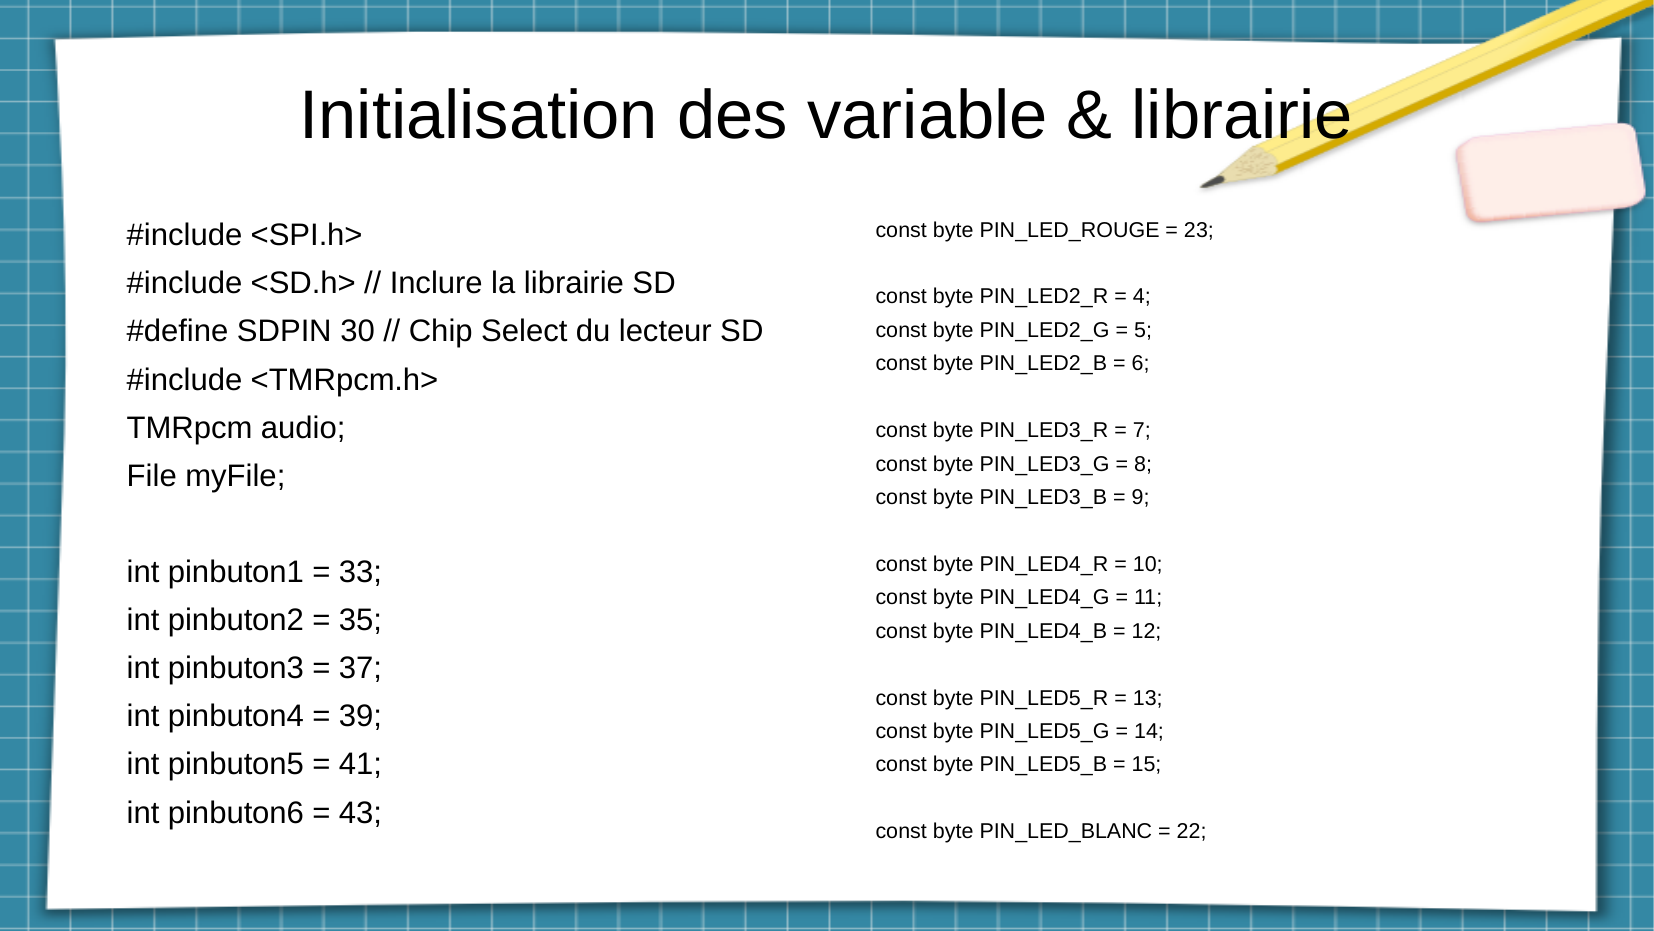

# Initialisation des variable & librairie
#include <SPI.h>
#include <SD.h> // Inclure la librairie SD
#define SDPIN 30 // Chip Select du lecteur SD
#include <TMRpcm.h>
TMRpcm audio;
File myFile;
int pinbuton1 = 33;
int pinbuton2 = 35;
int pinbuton3 = 37;
int pinbuton4 = 39;
int pinbuton5 = 41;
int pinbuton6 = 43;
const byte PIN_LED_ROUGE = 23;
const byte PIN_LED2_R = 4;
const byte PIN_LED2_G = 5;
const byte PIN_LED2_B = 6;
const byte PIN_LED3_R = 7;
const byte PIN_LED3_G = 8;
const byte PIN_LED3_B = 9;
const byte PIN_LED4_R = 10;
const byte PIN_LED4_G = 11;
const byte PIN_LED4_B = 12;
const byte PIN_LED5_R = 13;
const byte PIN_LED5_G = 14;
const byte PIN_LED5_B = 15;
const byte PIN_LED_BLANC = 22;